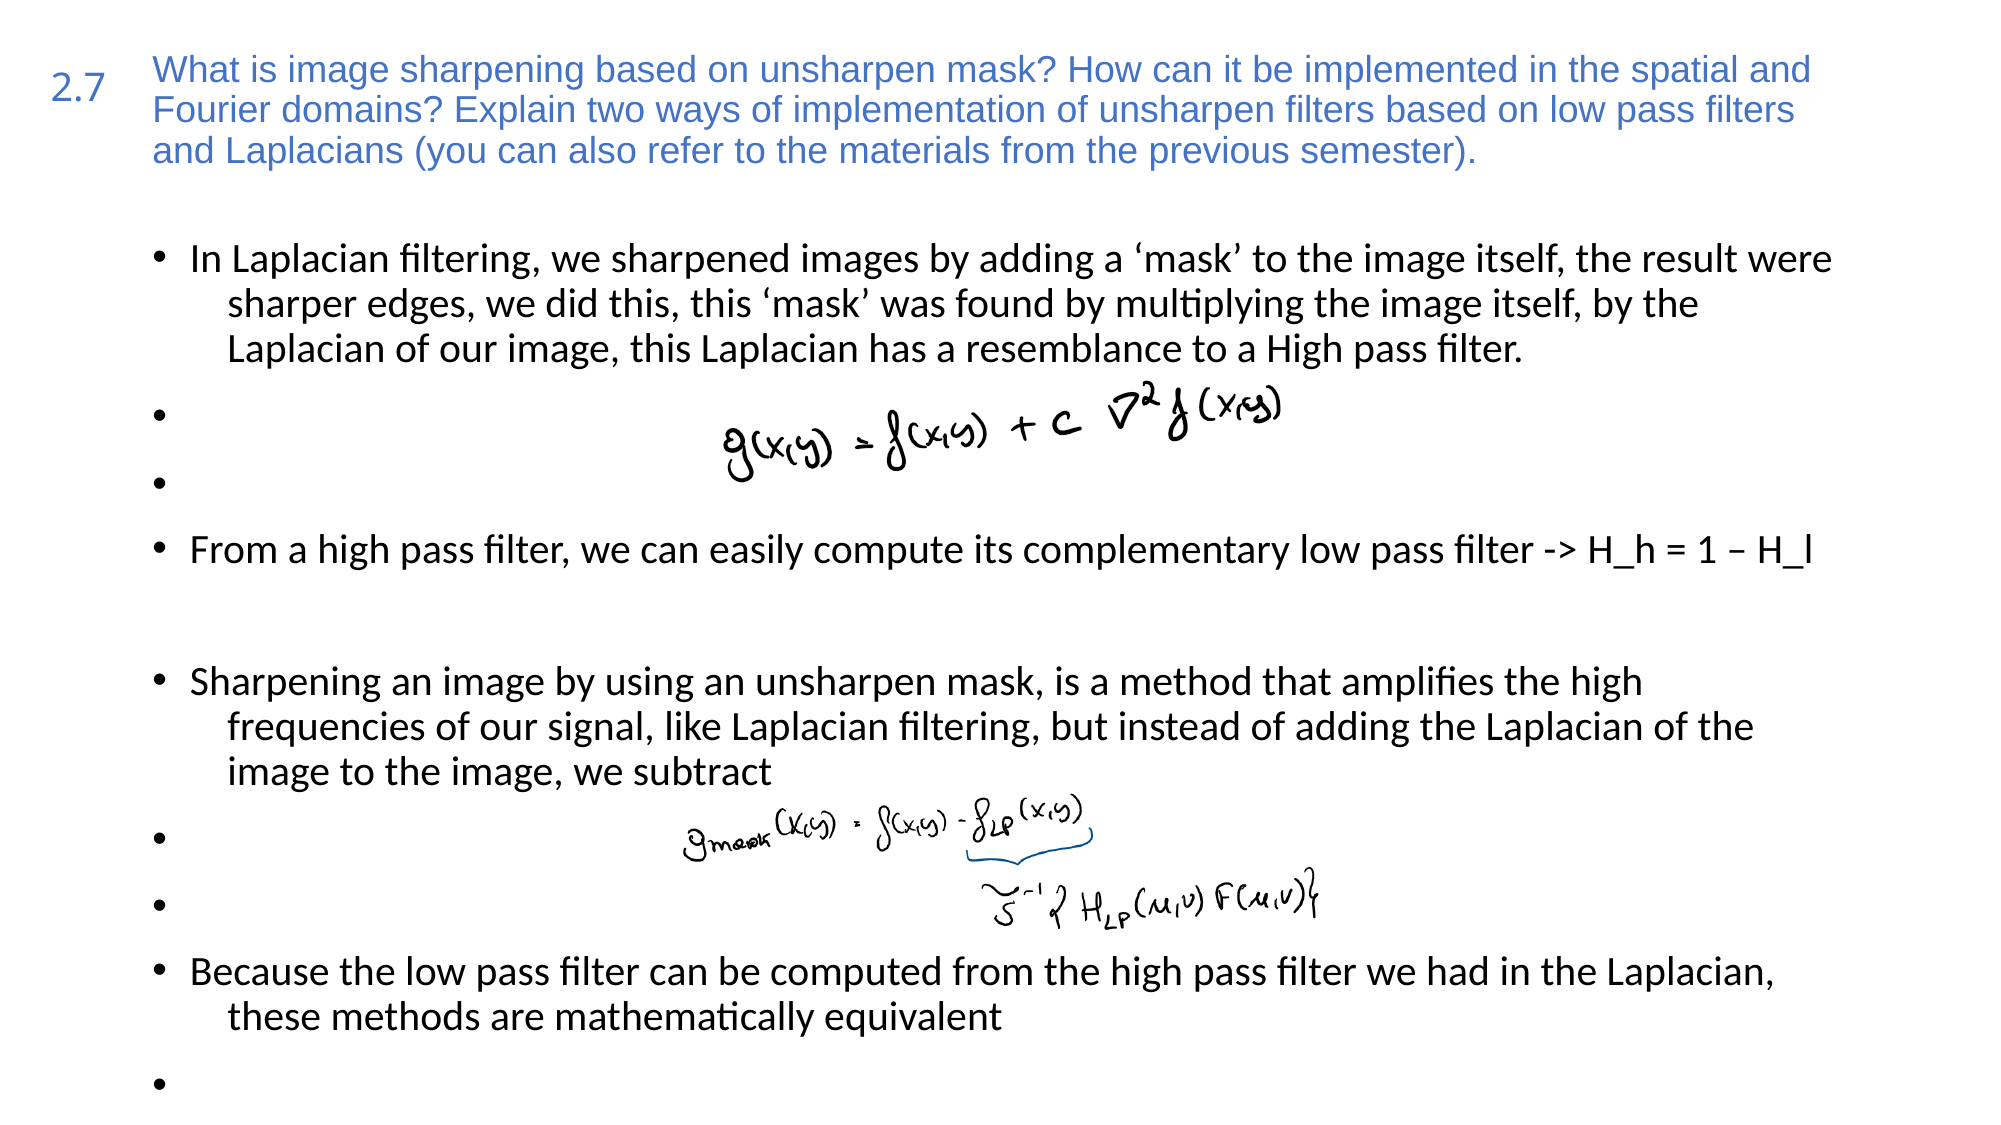

# What is image sharpening based on unsharpen mask? How can it be implemented in the spatial and Fourier domains? Explain two ways of implementation of unsharpen filters based on low pass filters and Laplacians (you can also refer to the materials from the previous semester).
2.7
In Laplacian filtering, we sharpened images by adding a ‘mask’ to the image itself, the result were sharper edges, we did this, this ‘mask’ was found by multiplying the image itself, by the Laplacian of our image, this Laplacian has a resemblance to a High pass filter.
From a high pass filter, we can easily compute its complementary low pass filter -> H_h = 1 – H_l
Sharpening an image by using an unsharpen mask, is a method that amplifies the high frequencies of our signal, like Laplacian filtering, but instead of adding the Laplacian of the image to the image, we subtract
Because the low pass filter can be computed from the high pass filter we had in the Laplacian, these methods are mathematically equivalent